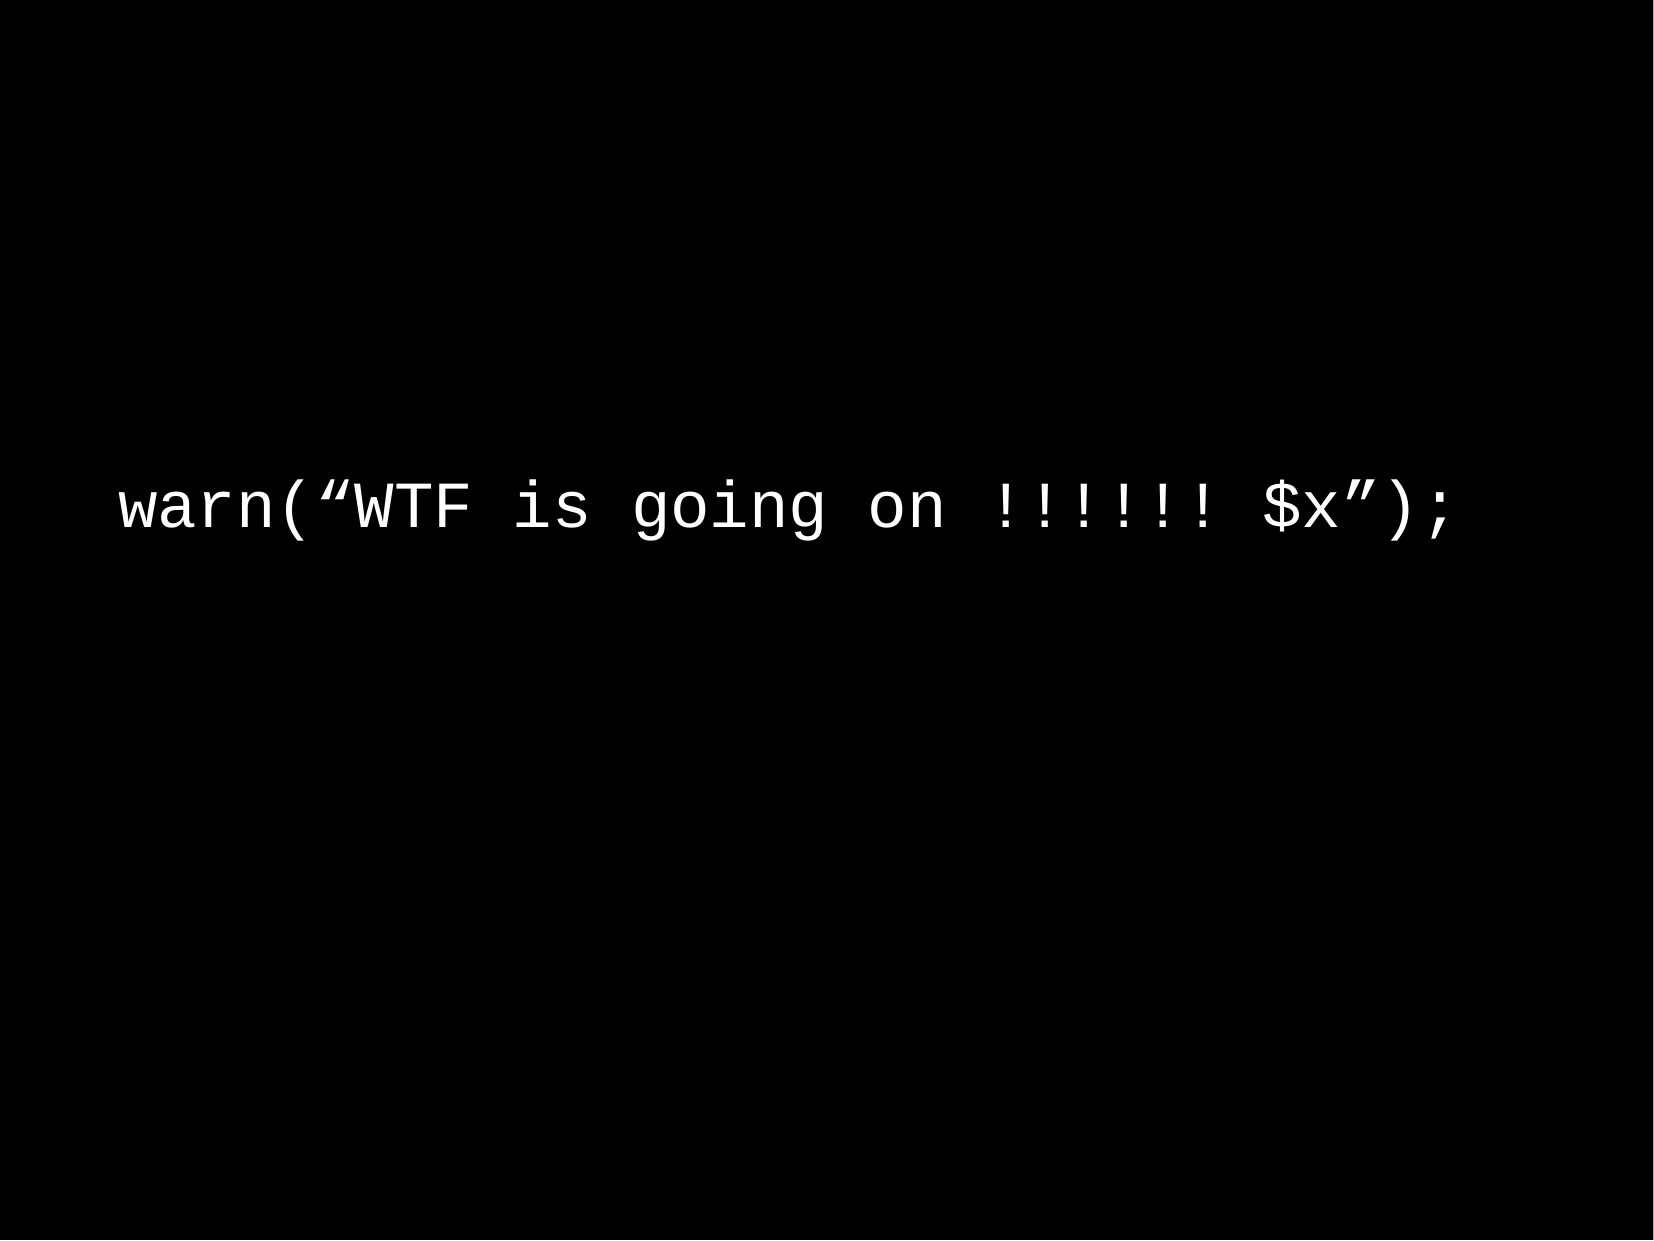

# warn(“WTF is going on !!!!!! $x”);